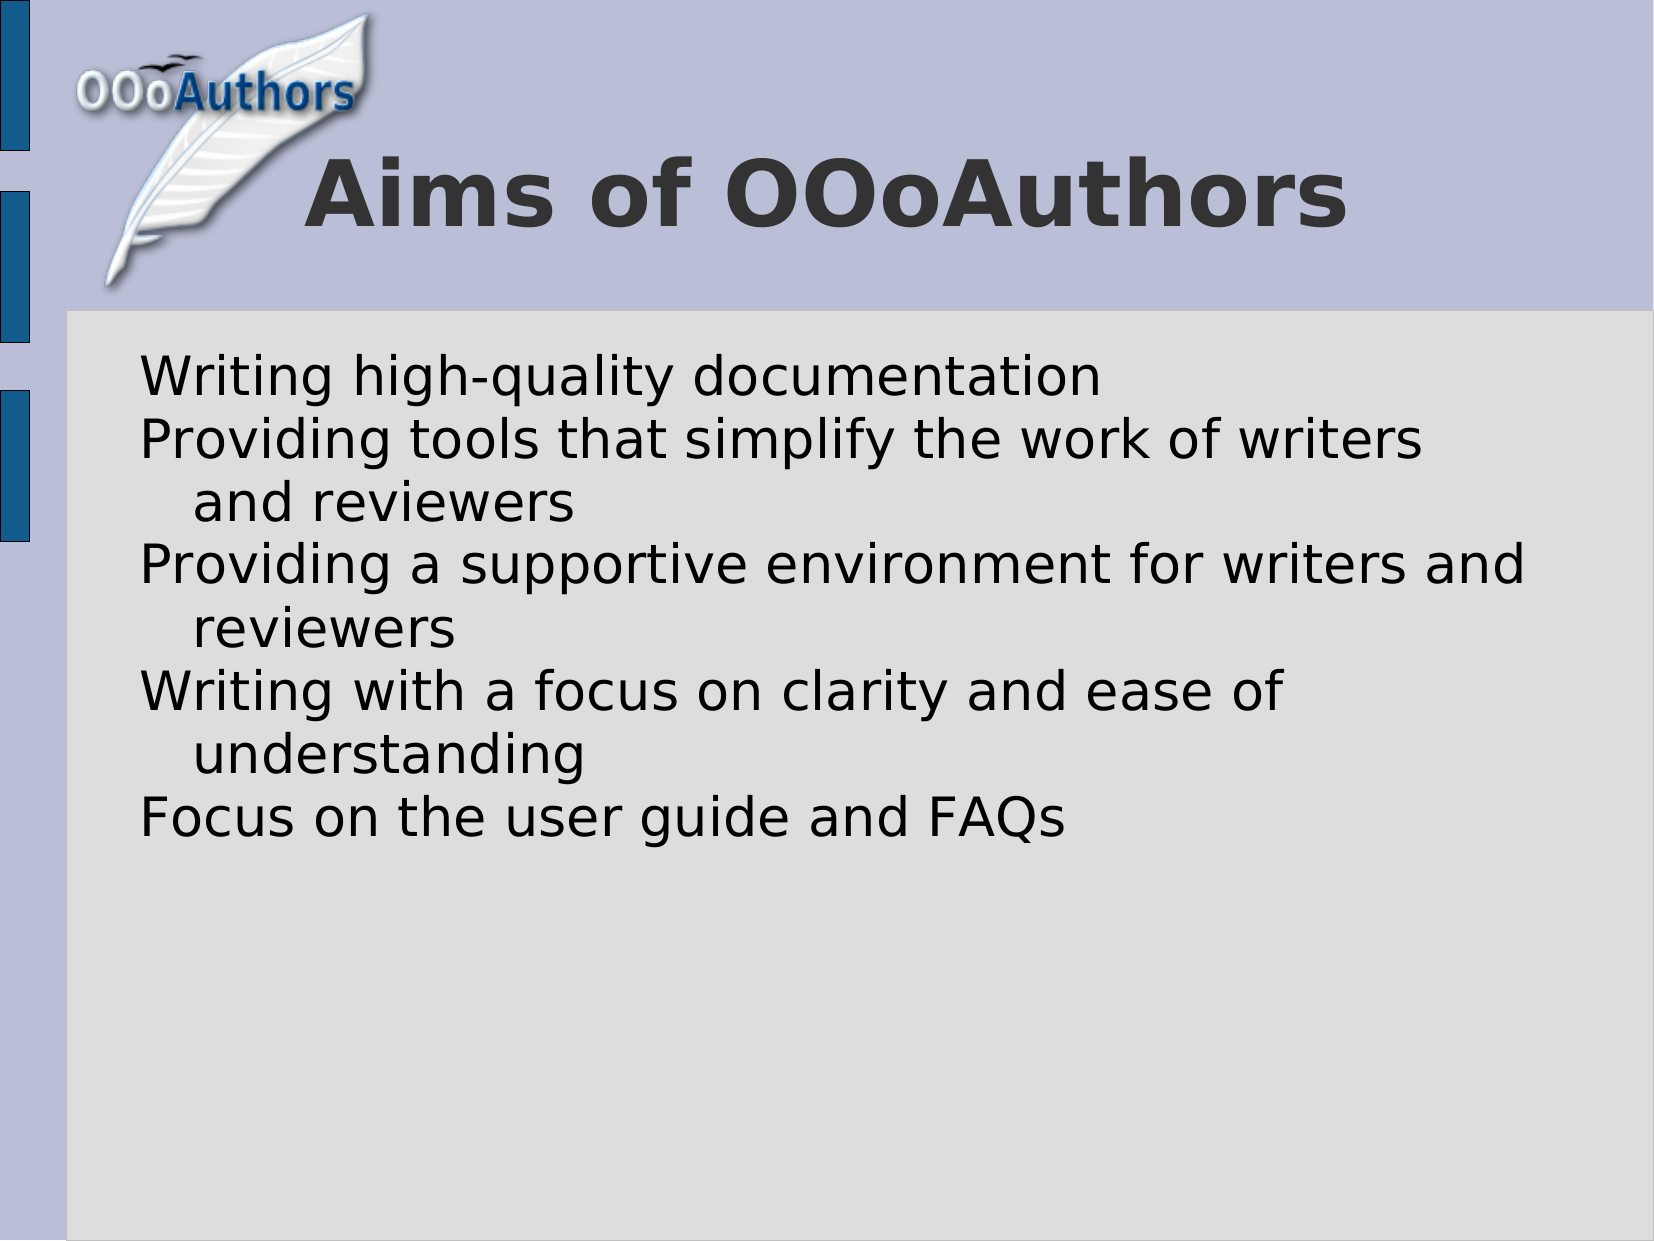

# Aims of OOoAuthors
Writing high-quality documentation
Providing tools that simplify the work of writers and reviewers
Providing a supportive environment for writers and reviewers
Writing with a focus on clarity and ease of understanding
Focus on the user guide and FAQs